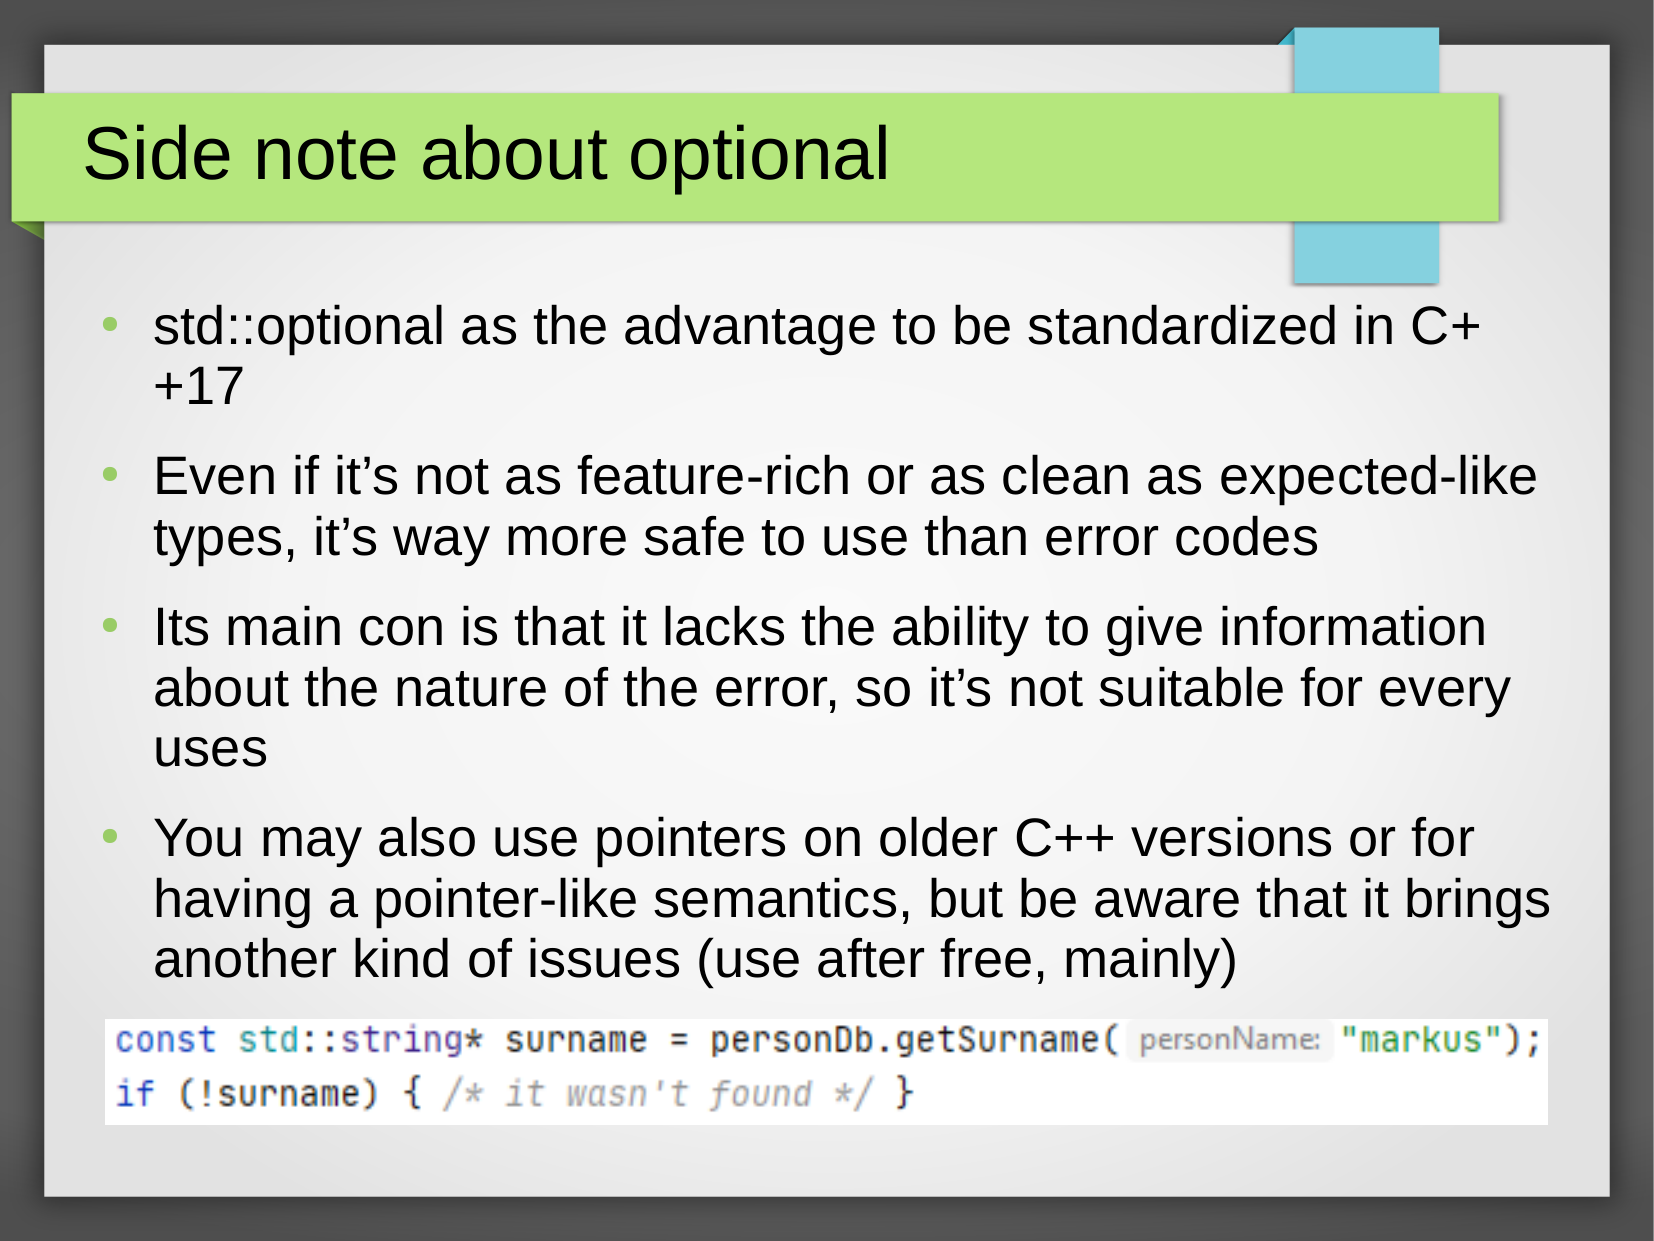

# Side note about optional
std::optional as the advantage to be standardized in C++17
Even if it’s not as feature-rich or as clean as expected-like types, it’s way more safe to use than error codes
Its main con is that it lacks the ability to give information about the nature of the error, so it’s not suitable for every uses
You may also use pointers on older C++ versions or for having a pointer-like semantics, but be aware that it brings another kind of issues (use after free, mainly)